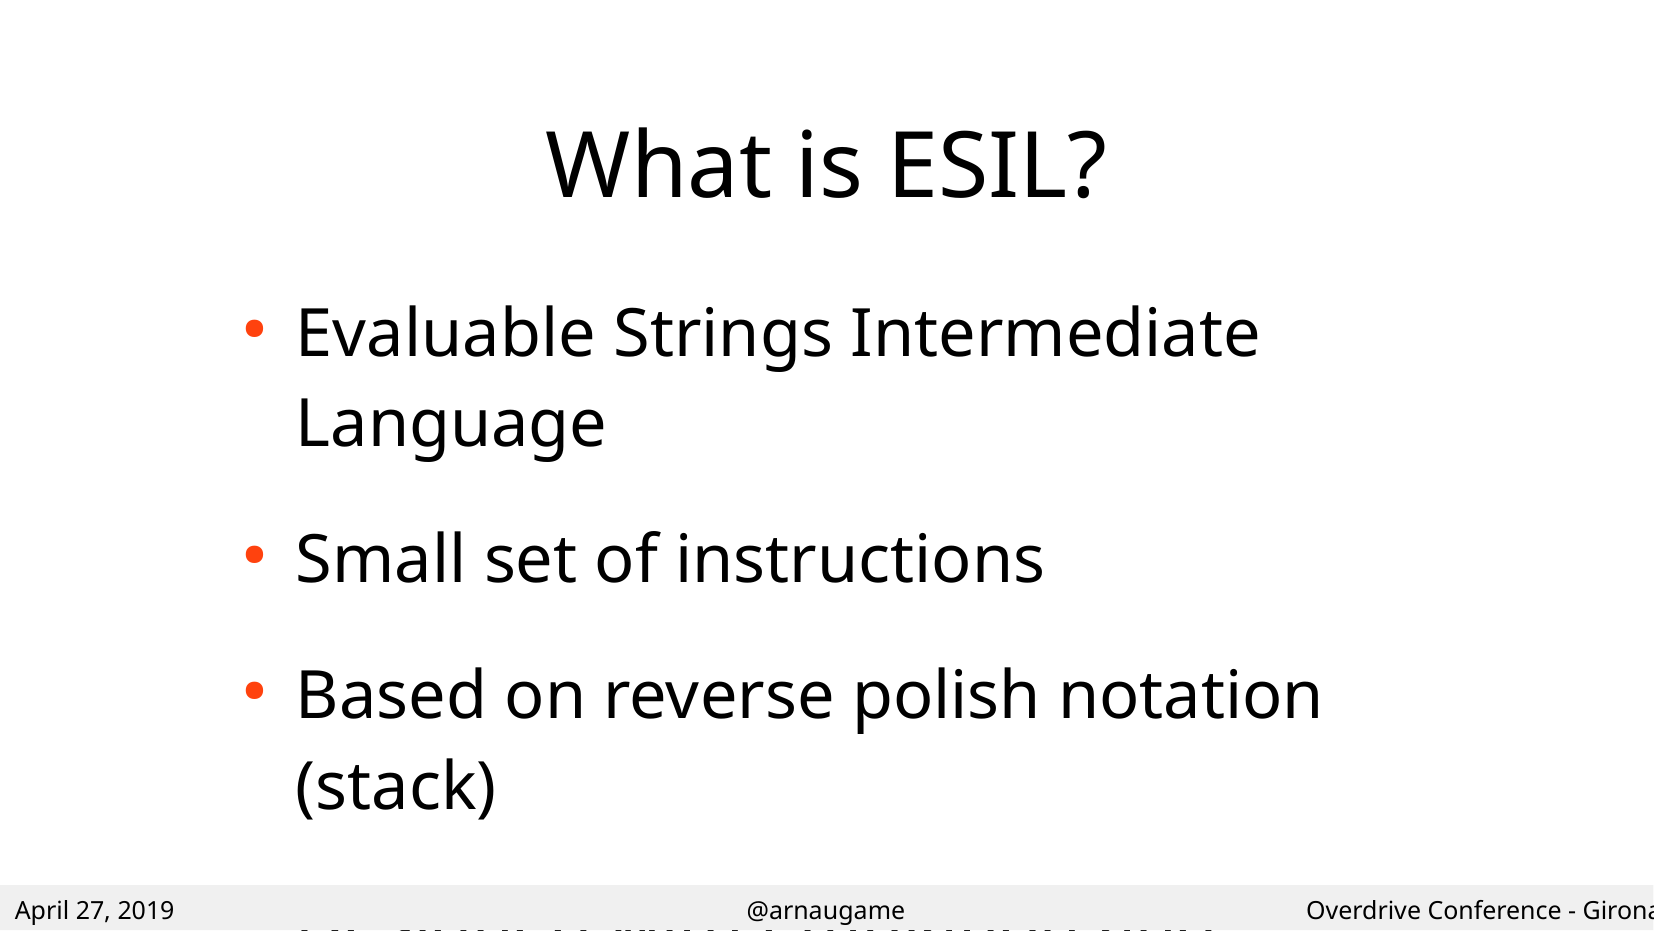

# What is ESIL?
Evaluable Strings Intermediate Language
Small set of instructions
Based on reverse polish notation (stack)
Designed with emulation and evaluation in mind, not human-friendly reading
April 27, 2019
@arnaugamez
Overdrive Conference - Girona